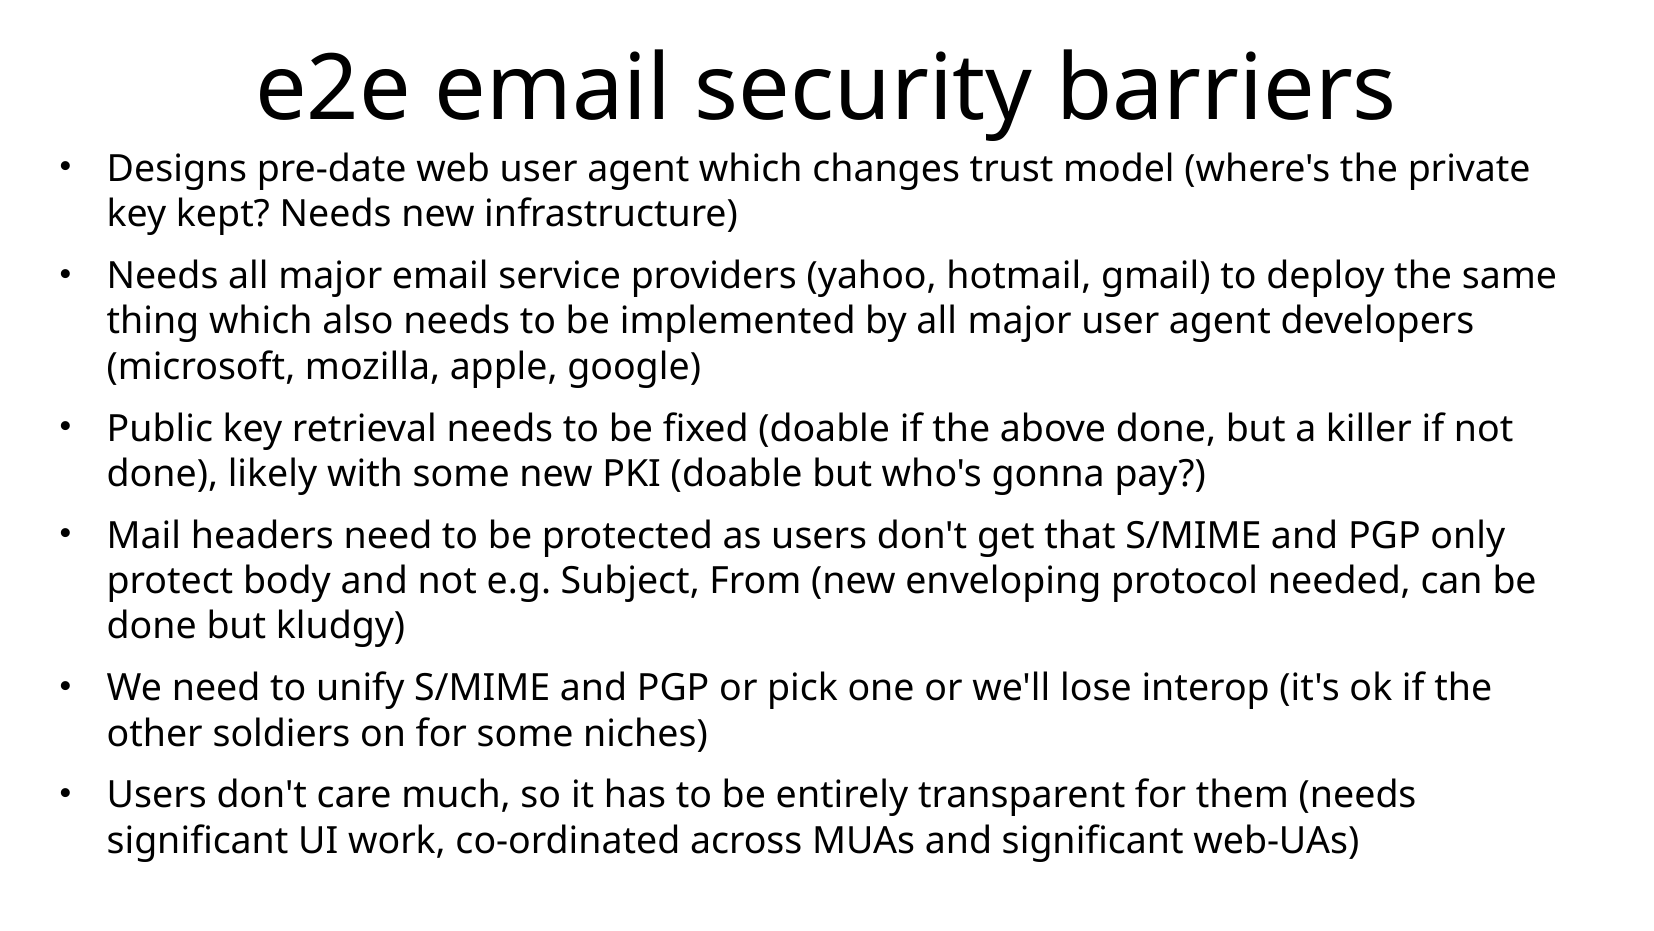

e2e email security barriers
Designs pre-date web user agent which changes trust model (where's the private key kept? Needs new infrastructure)
Needs all major email service providers (yahoo, hotmail, gmail) to deploy the same thing which also needs to be implemented by all major user agent developers (microsoft, mozilla, apple, google)
Public key retrieval needs to be fixed (doable if the above done, but a killer if not done), likely with some new PKI (doable but who's gonna pay?)
Mail headers need to be protected as users don't get that S/MIME and PGP only protect body and not e.g. Subject, From (new enveloping protocol needed, can be done but kludgy)
We need to unify S/MIME and PGP or pick one or we'll lose interop (it's ok if the other soldiers on for some niches)
Users don't care much, so it has to be entirely transparent for them (needs significant UI work, co-ordinated across MUAs and significant web-UAs)